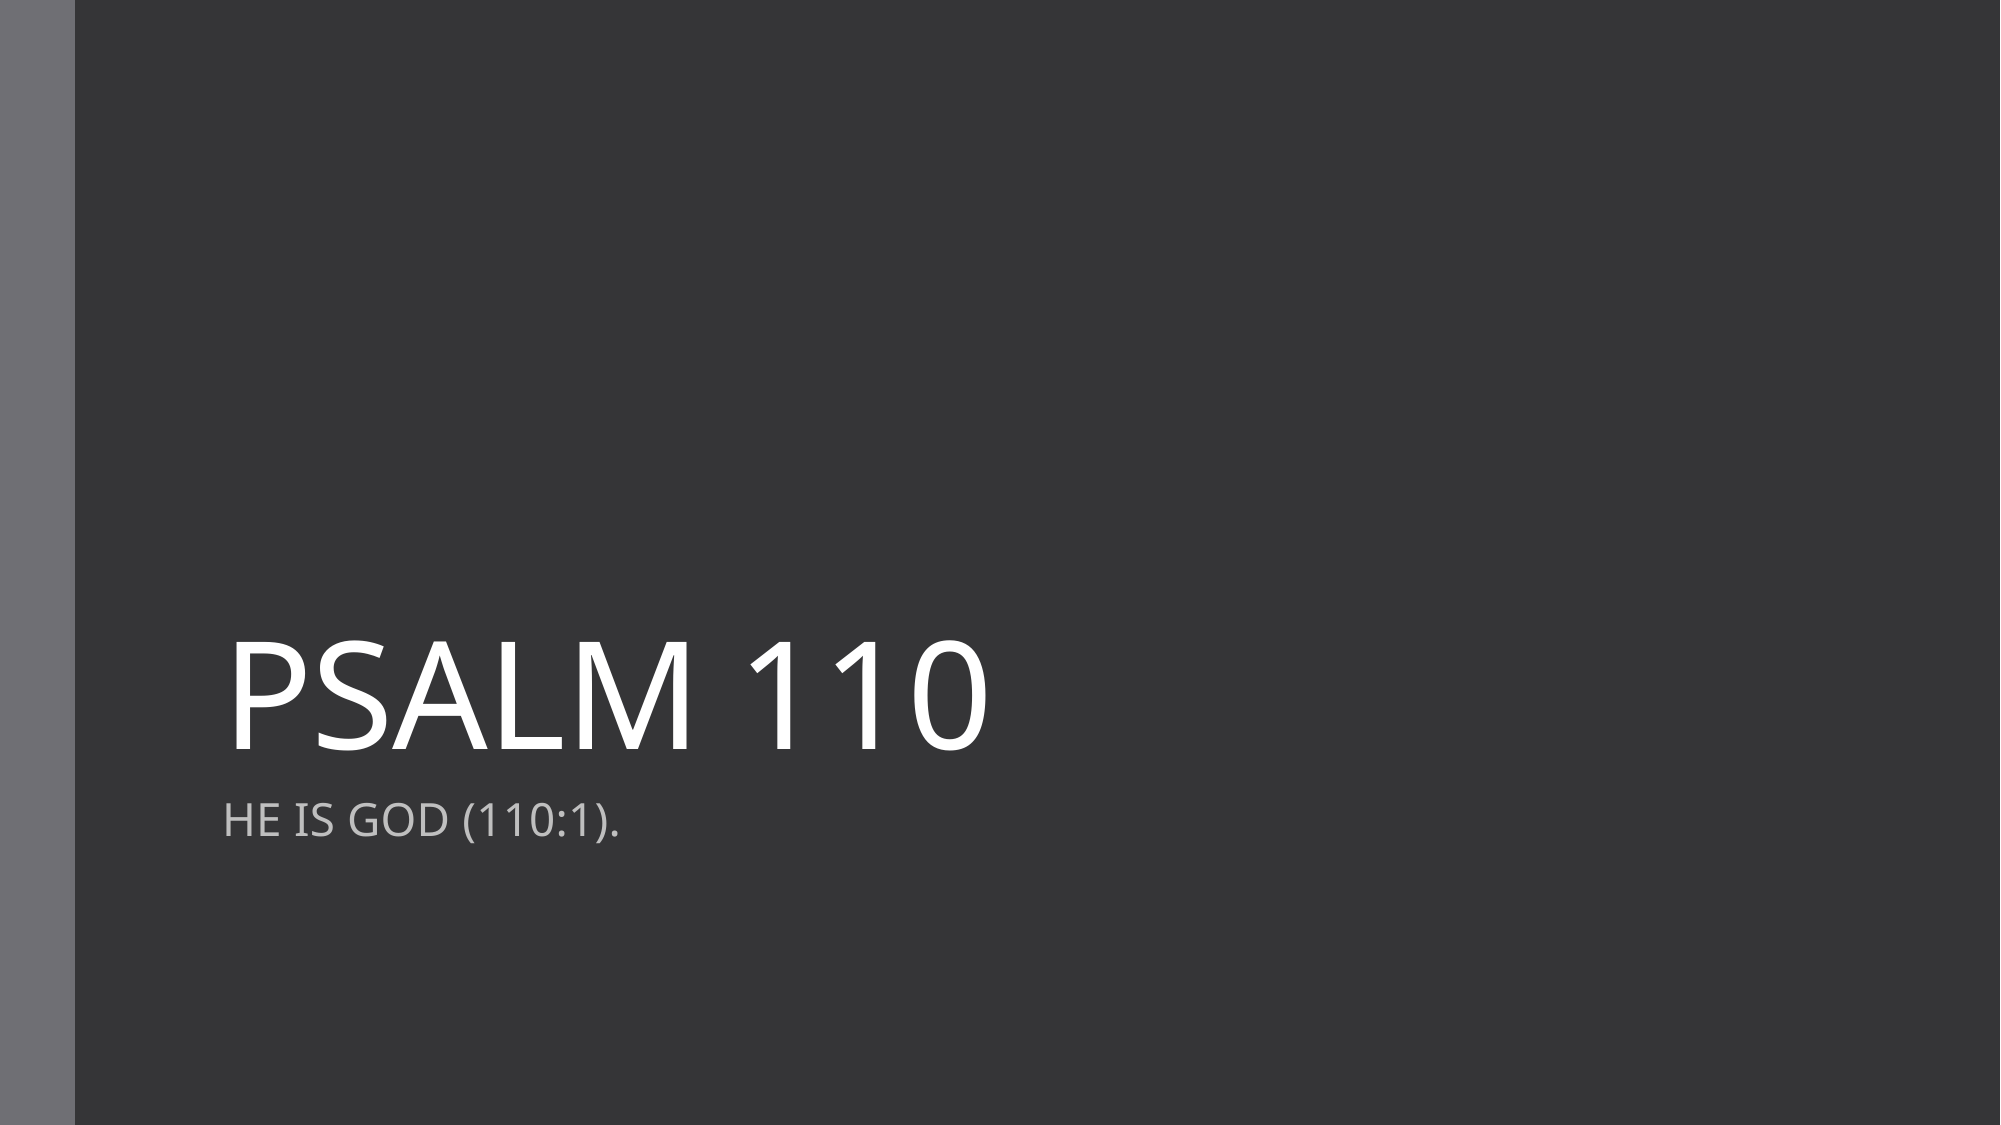

# PSALM 110
HE IS GOD (110:1).